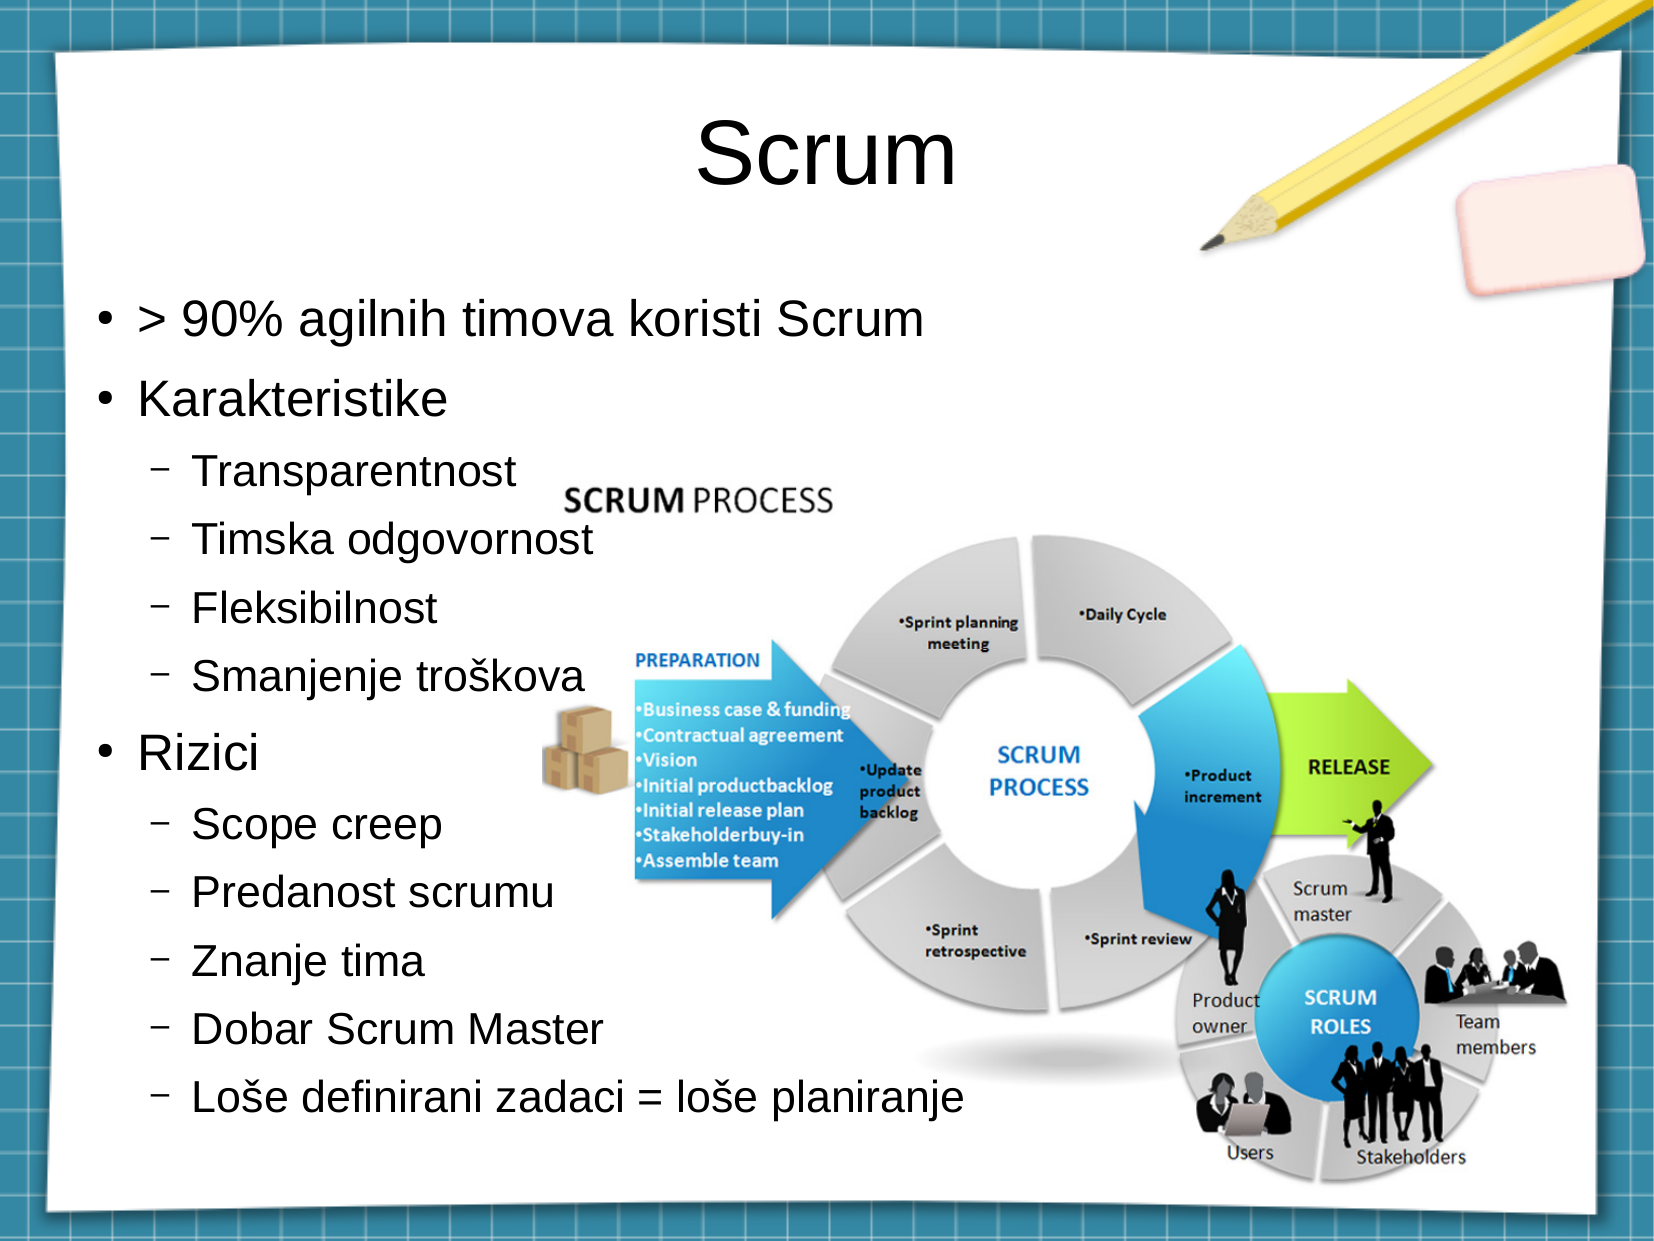

# Scrum
> 90% agilnih timova koristi Scrum
Karakteristike
Transparentnost
Timska odgovornost
Fleksibilnost
Smanjenje troškova
Rizici
Scope creep
Predanost scrumu
Znanje tima
Dobar Scrum Master
Loše definirani zadaci = loše planiranje